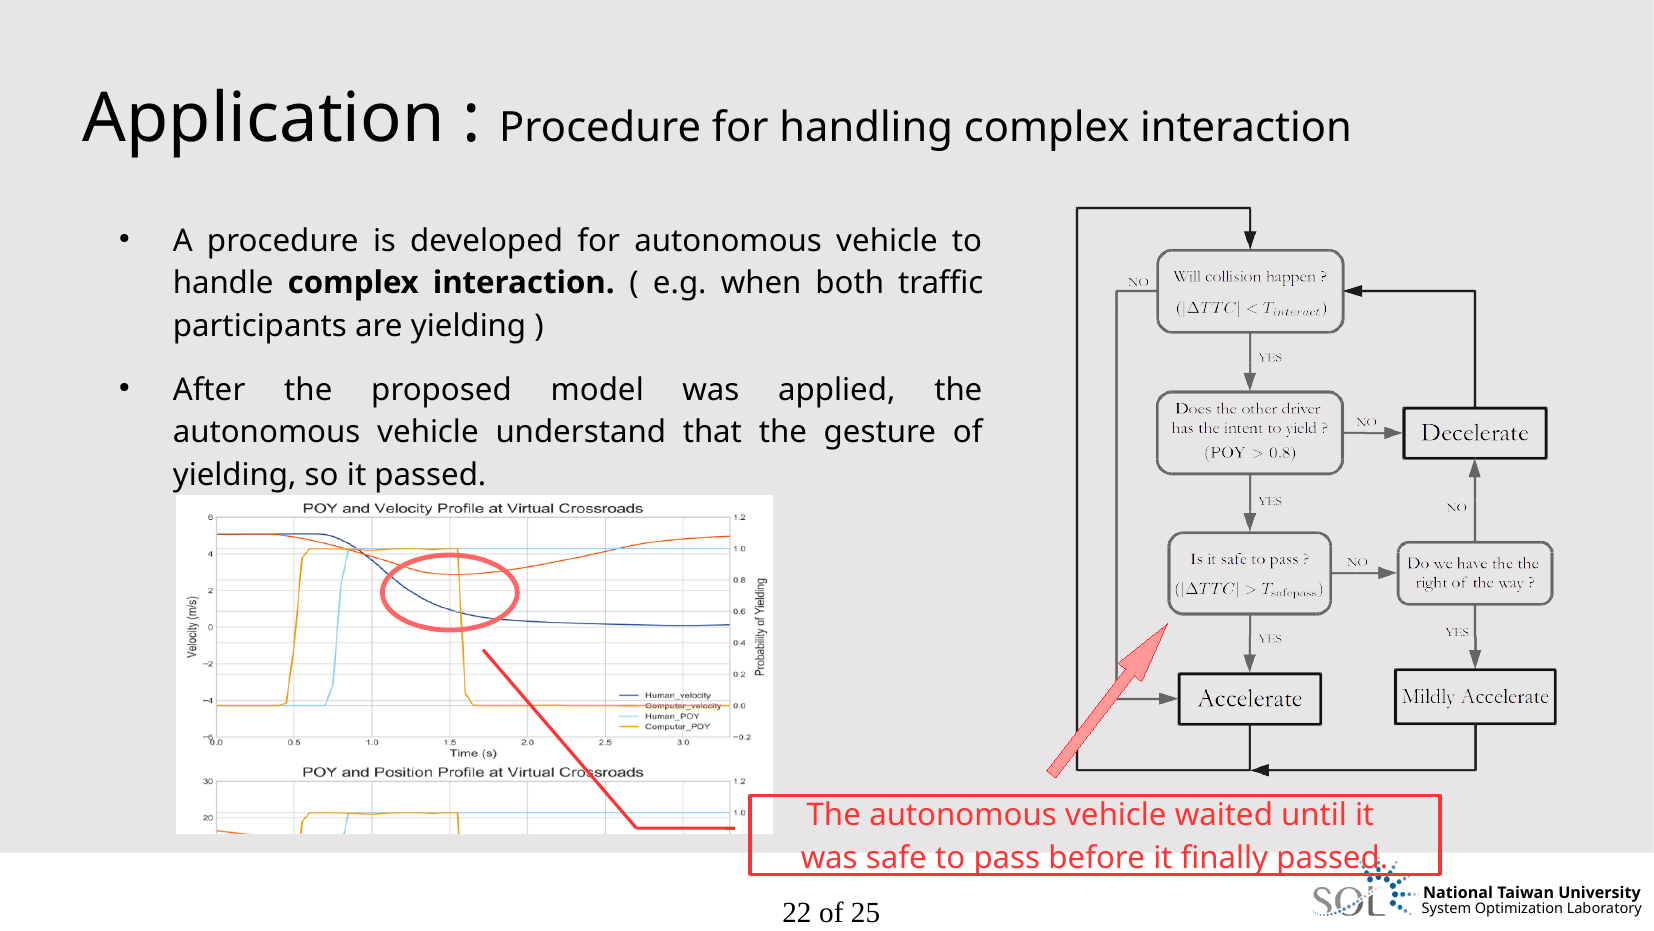

# Application : Procedure for handling complex interaction
A procedure is developed for autonomous vehicle to handle complex interaction. ( e.g. when both traffic participants are yielding )
After the proposed model was applied, the autonomous vehicle understand that the gesture of yielding, so it passed.
The autonomous vehicle waited until it
was safe to pass before it finally passed.
22